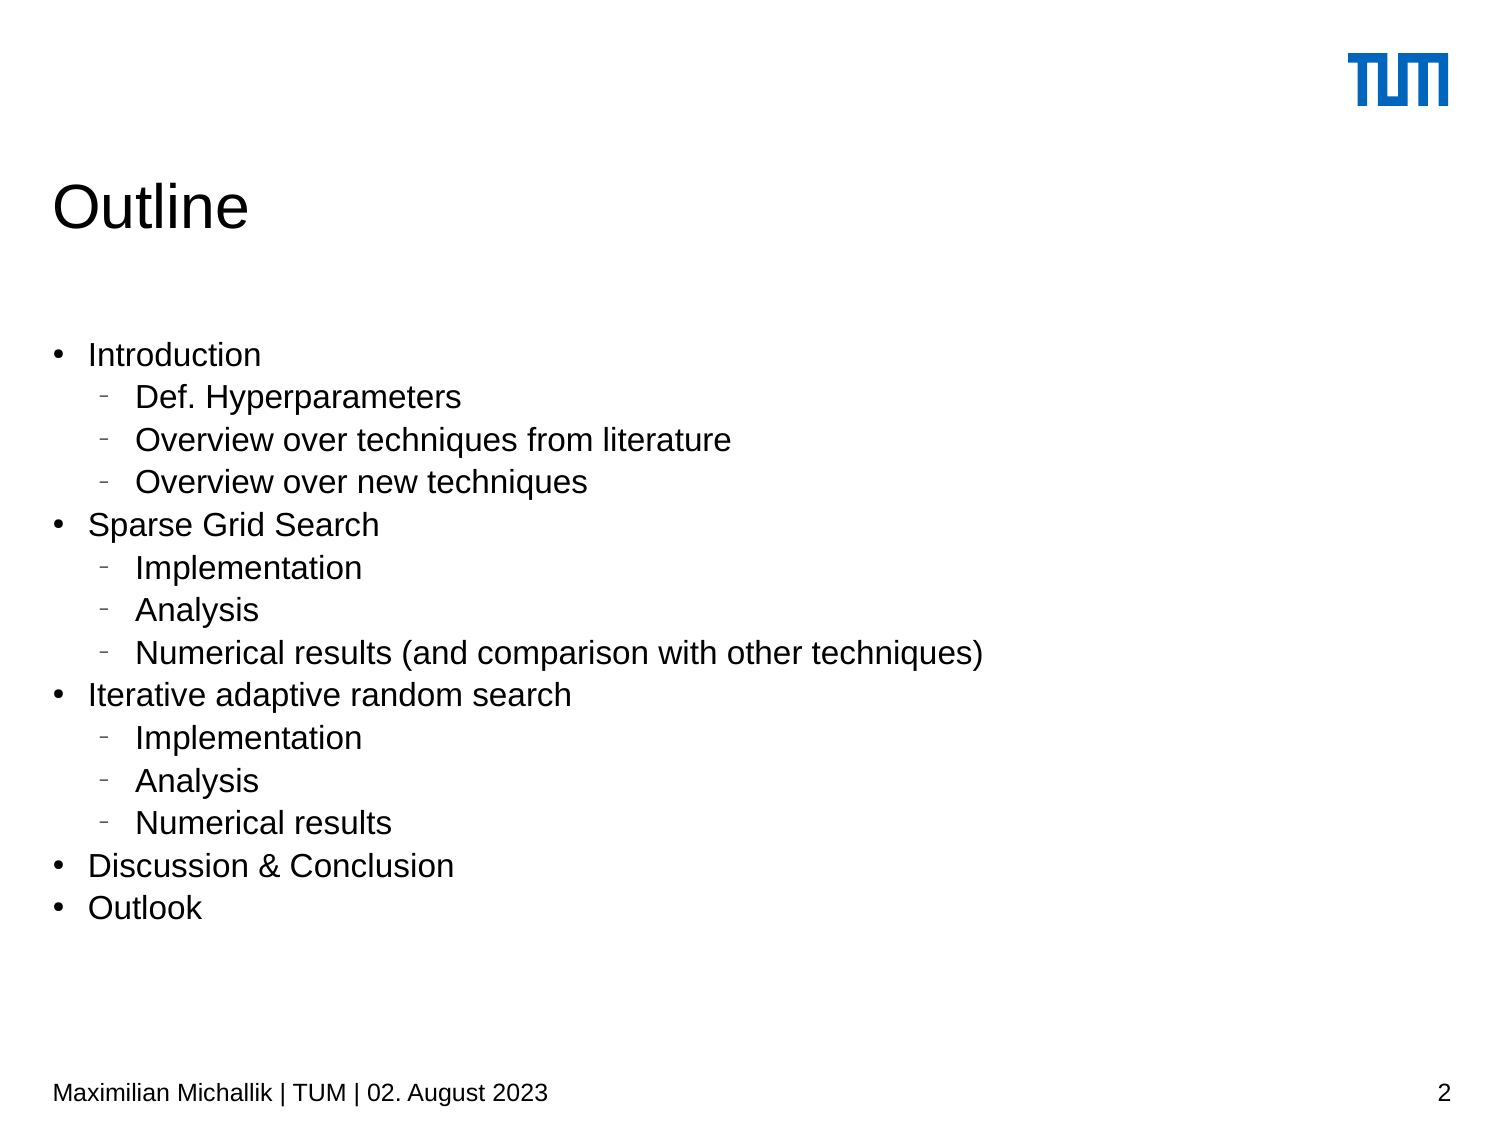

# Outline
Introduction
Def. Hyperparameters
Overview over techniques from literature
Overview over new techniques
Sparse Grid Search
Implementation
Analysis
Numerical results (and comparison with other techniques)
Iterative adaptive random search
Implementation
Analysis
Numerical results
Discussion & Conclusion
Outlook
Maximilian Michallik | TUM | 02. August 2023
2